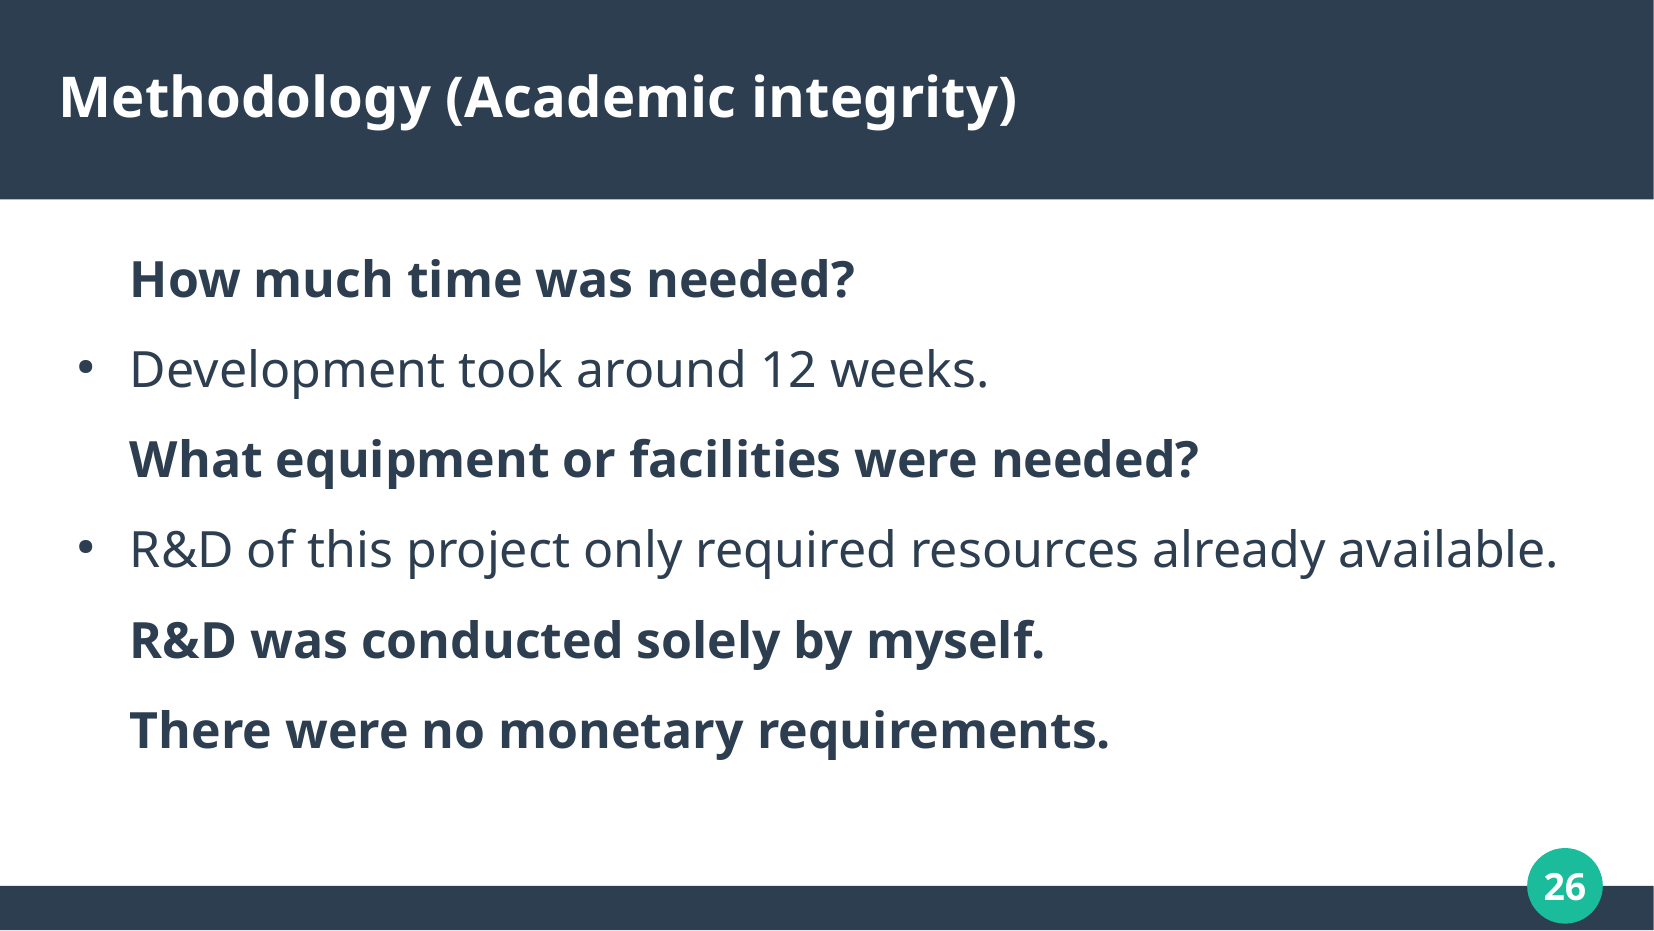

# Methodology (Academic integrity)
How much time was needed?
Development took around 12 weeks.
What equipment or facilities were needed?
R&D of this project only required resources already available.
R&D was conducted solely by myself.
There were no monetary requirements.